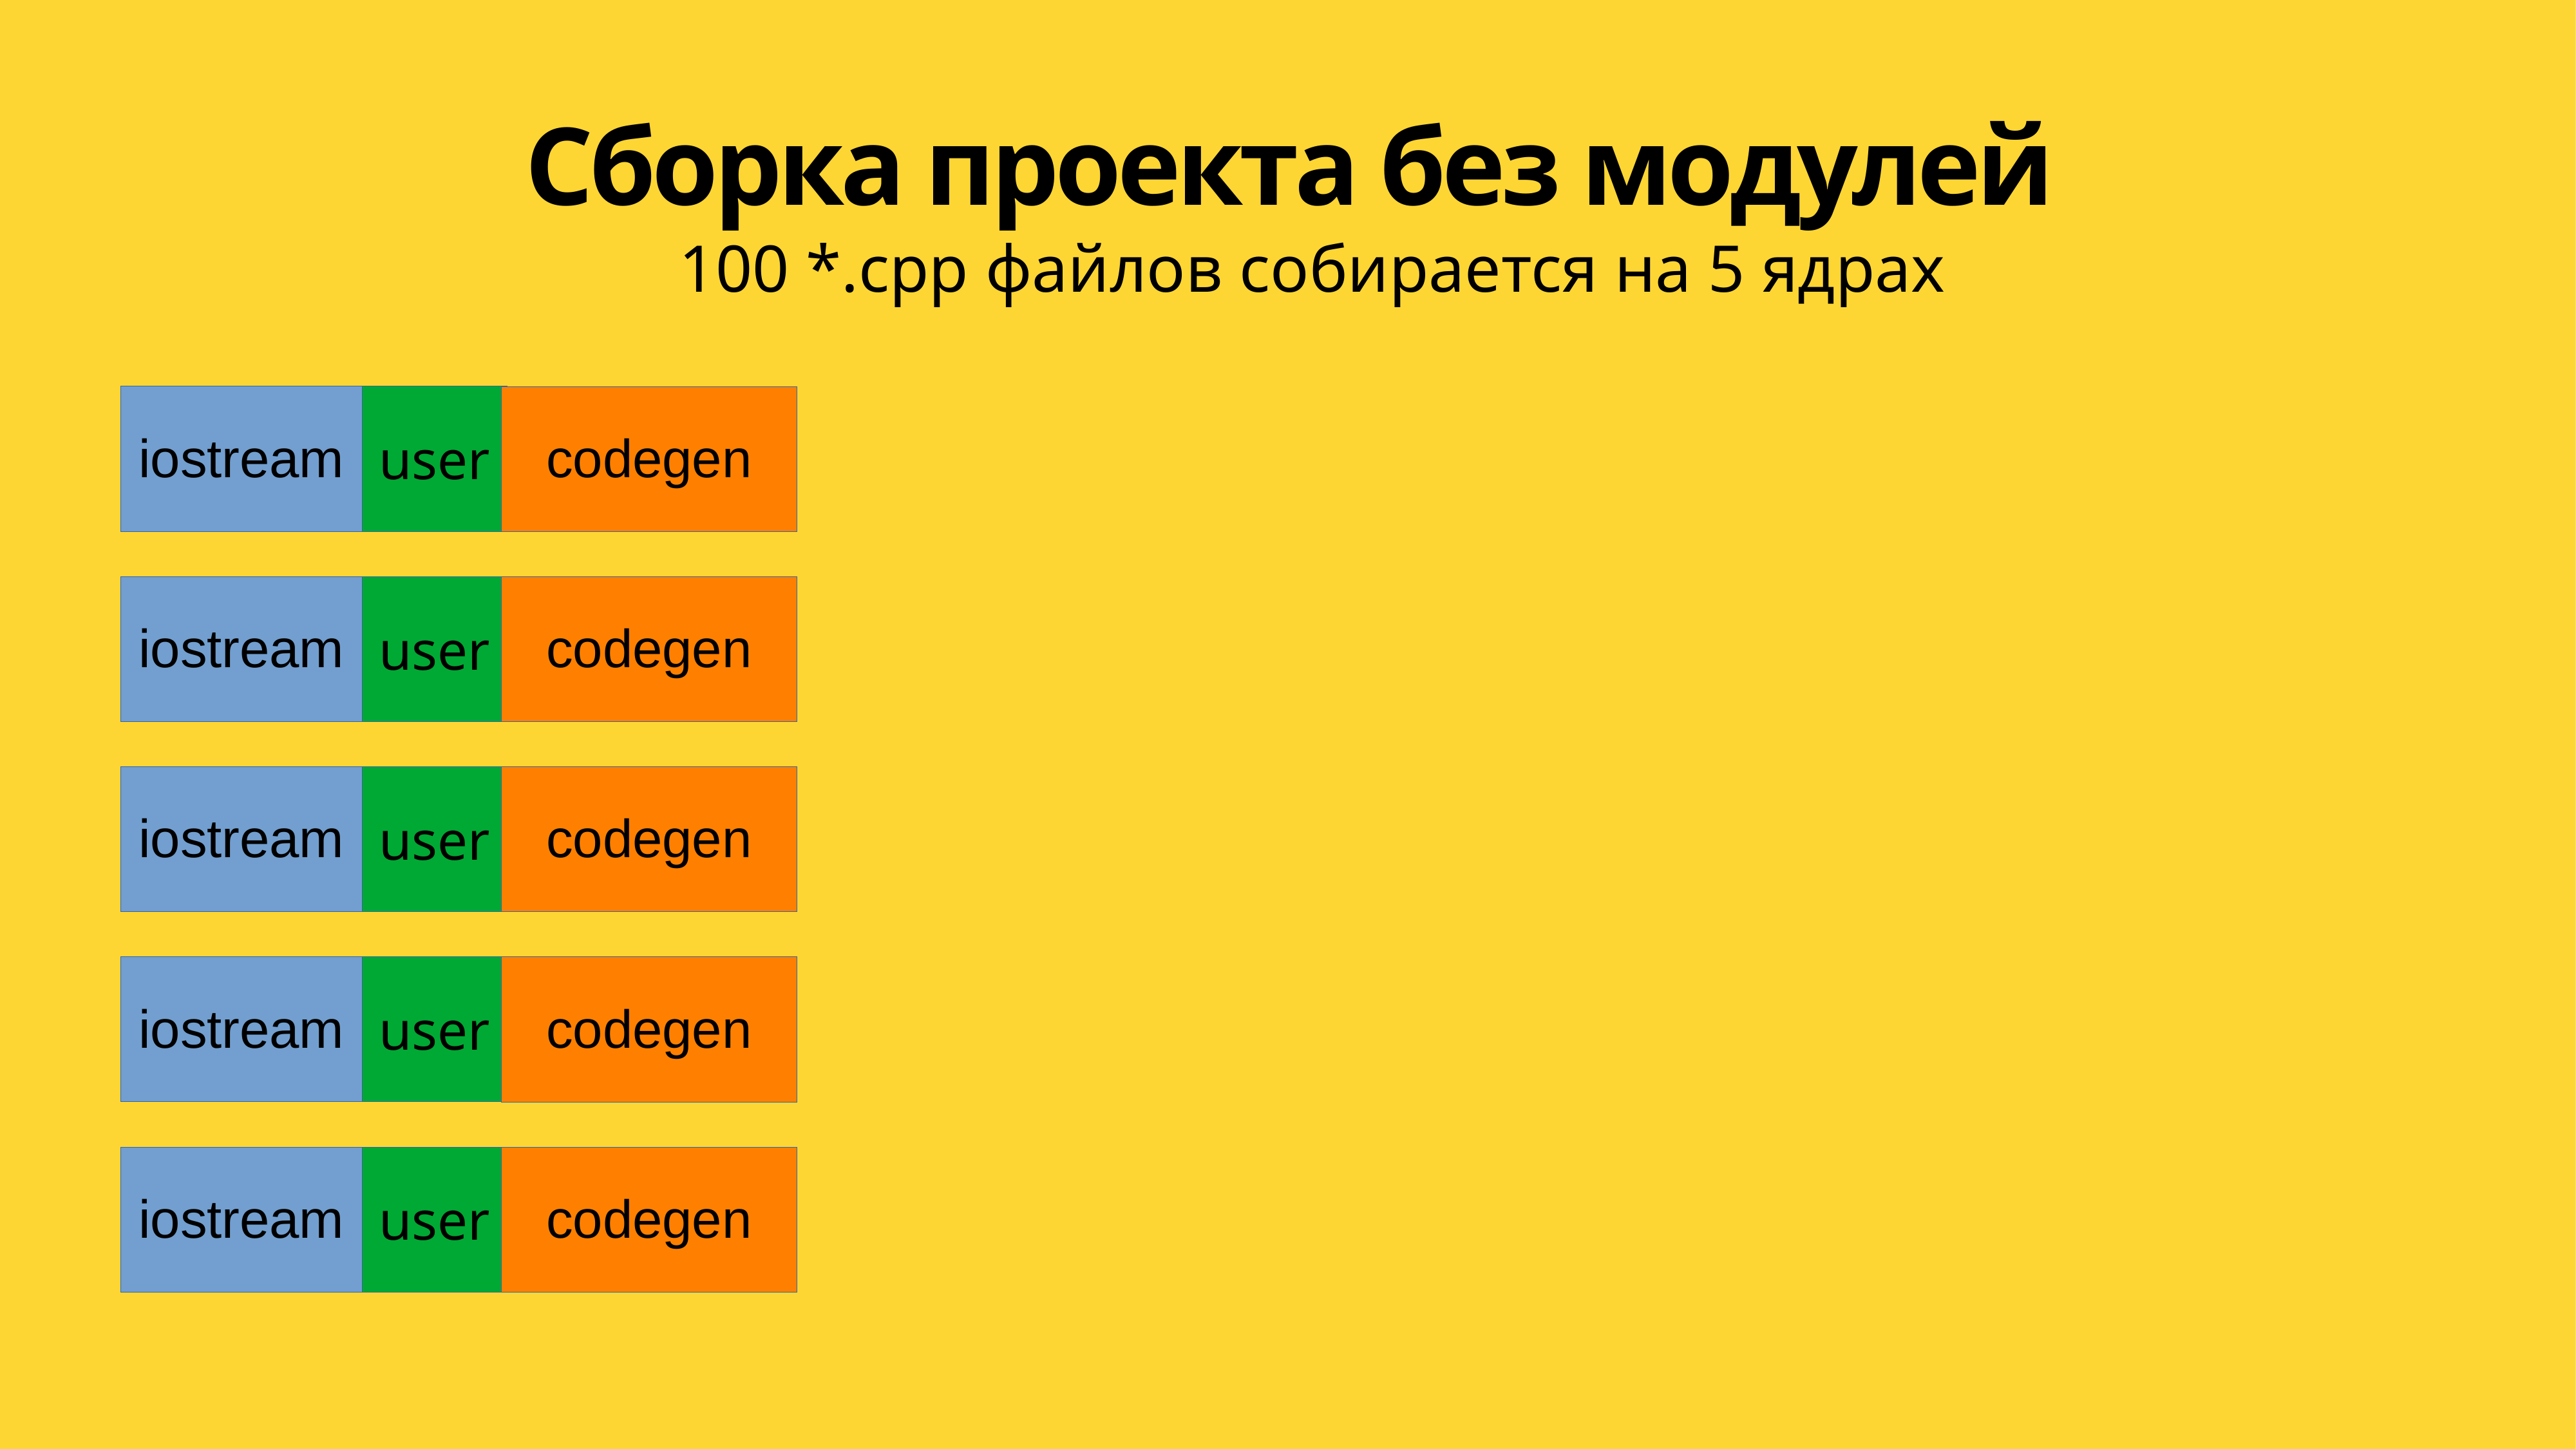

Сборка проекта без модулей
# 100 *.cpp файлов собирается на 5 ядрах
iostream
user
codegen
iostream
user
codegen
iostream
user
codegen
iostream
user
codegen
iostream
user
codegen